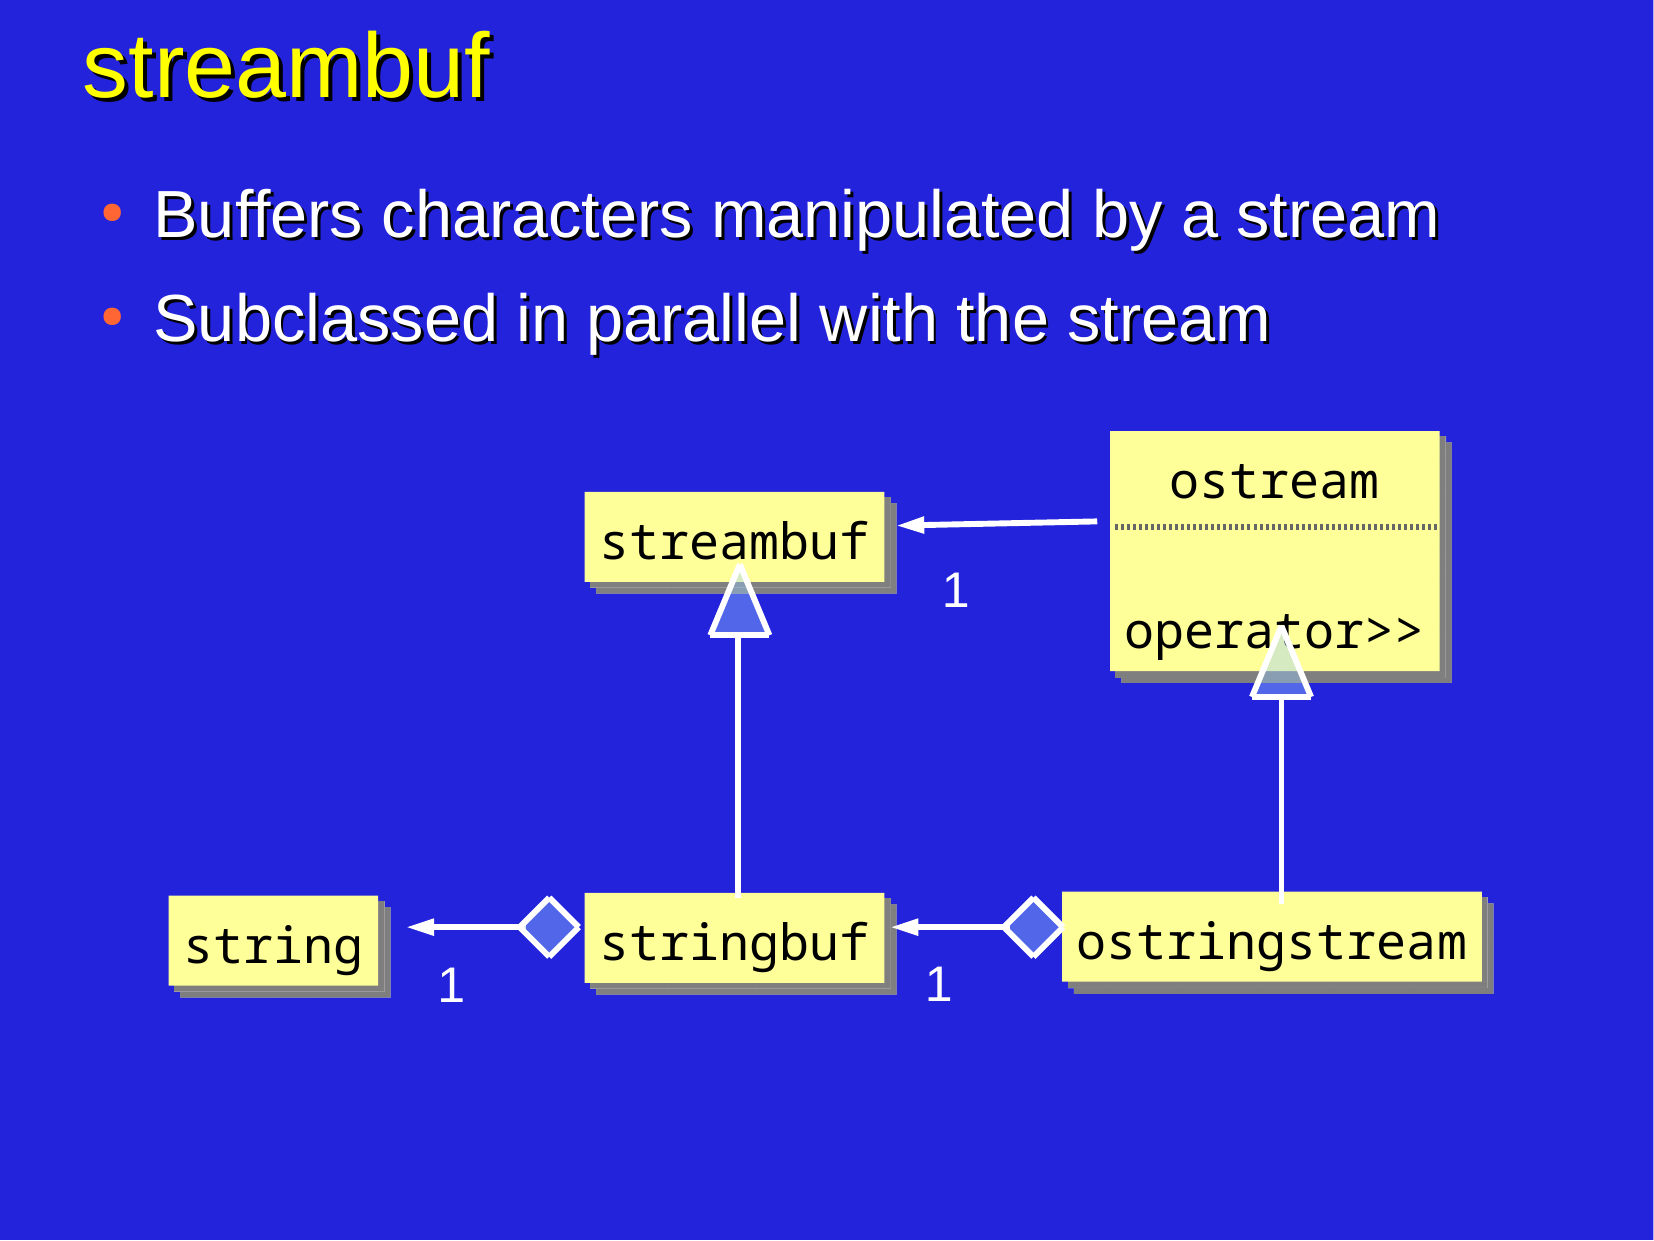

# streambuf
Buffers characters manipulated by a stream
Subclassed in parallel with the stream
ostream
operator>>
streambuf
1
ostringstream
stringbuf
string
1
1